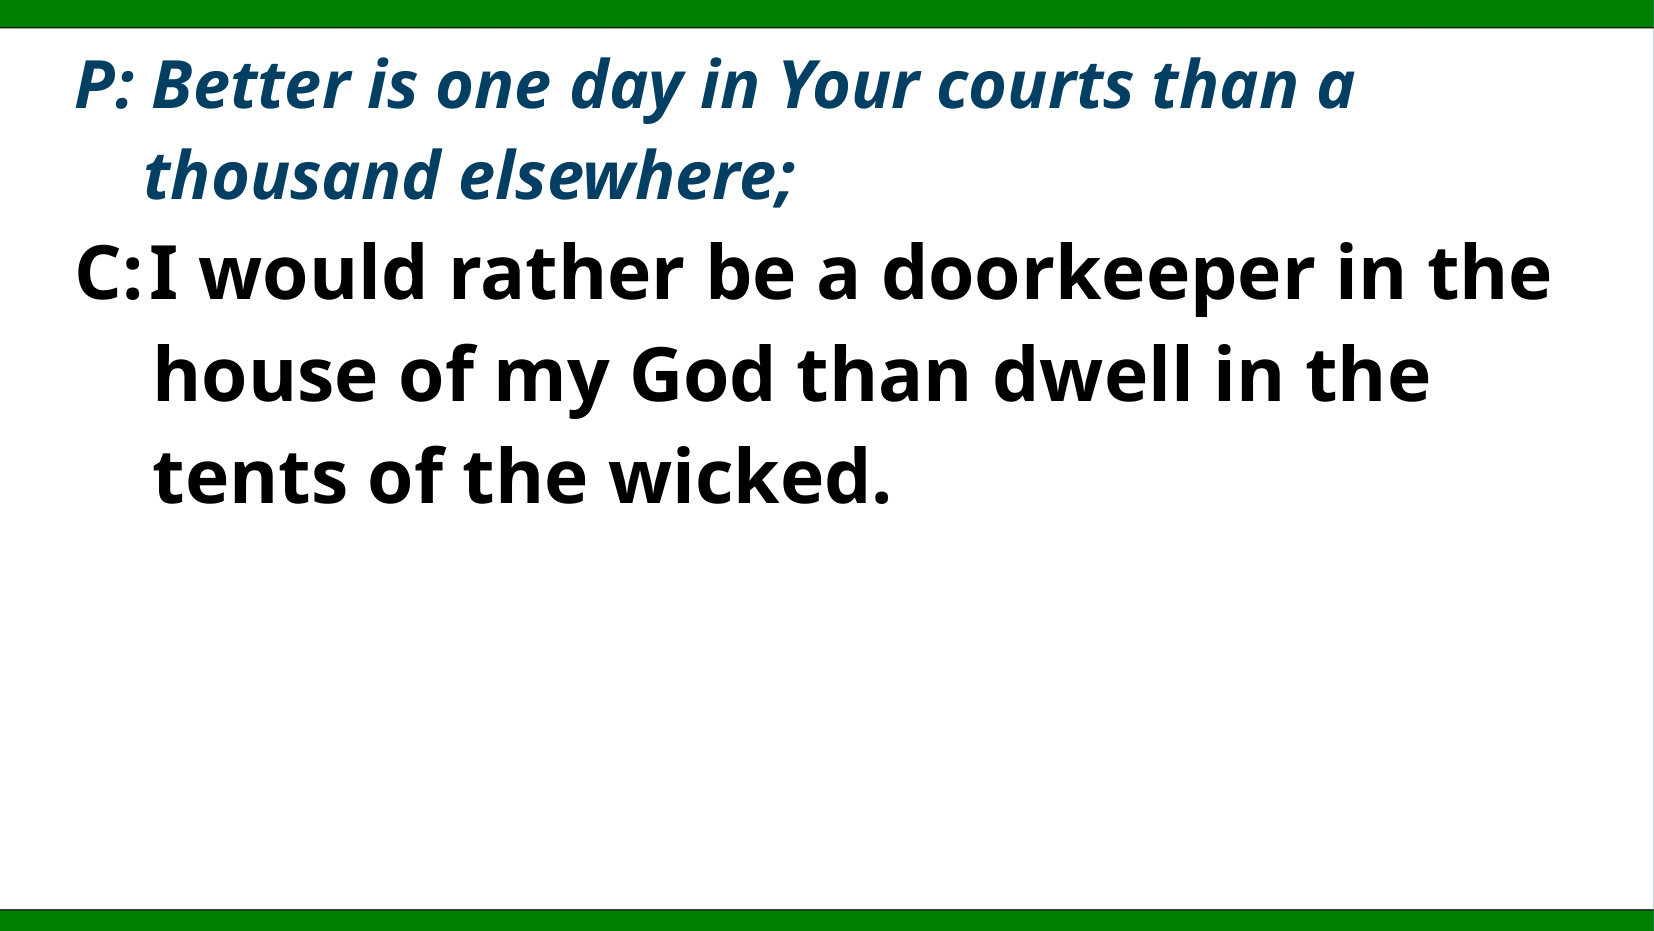

P: Better is one day in Your courts than a
 thousand elsewhere;
C:	I would rather be a doorkeeper in the
 house of my God than dwell in the
 tents of the wicked.